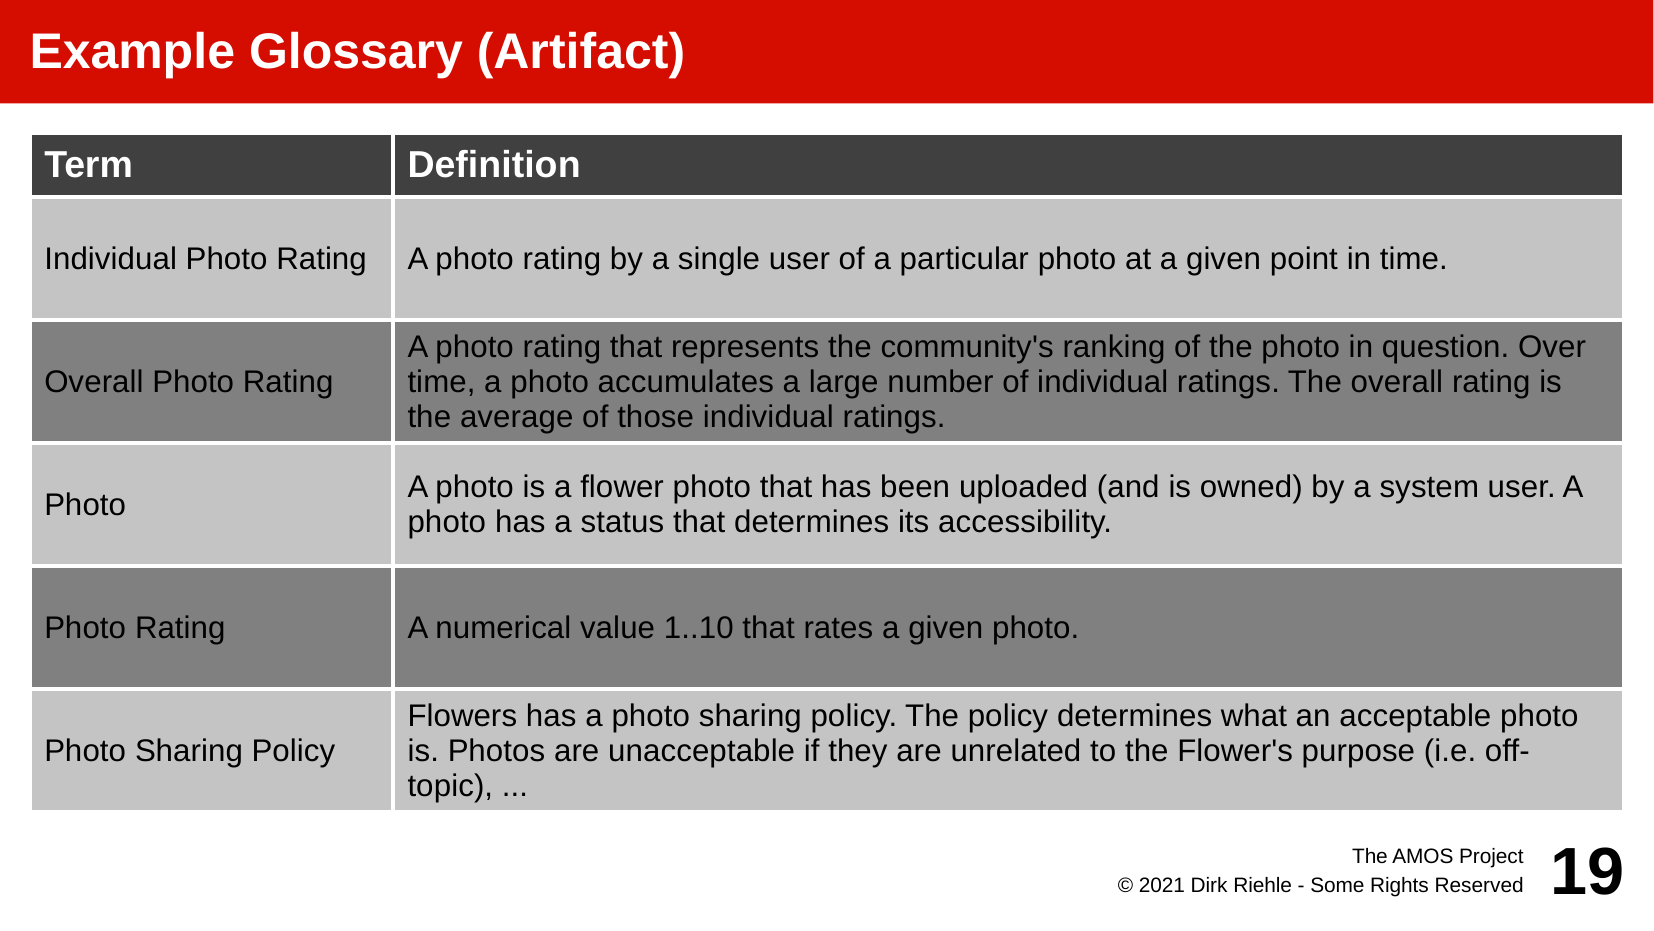

# Example Glossary (Artifact)
| Term | Definition |
| --- | --- |
| Individual Photo Rating | A photo rating by a single user of a particular photo at a given point in time. |
| Overall Photo Rating | A photo rating that represents the community's ranking of the photo in question. Over time, a photo accumulates a large number of individual ratings. The overall rating is the average of those individual ratings. |
| Photo | A photo is a flower photo that has been uploaded (and is owned) by a system user. A photo has a status that determines its accessibility. |
| Photo Rating | A numerical value 1..10 that rates a given photo. |
| Photo Sharing Policy | Flowers has a photo sharing policy. The policy determines what an acceptable photo is. Photos are unacceptable if they are unrelated to the Flower's purpose (i.e. off-topic), ... |
The AMOS Project
19
© 2021 Dirk Riehle - Some Rights Reserved